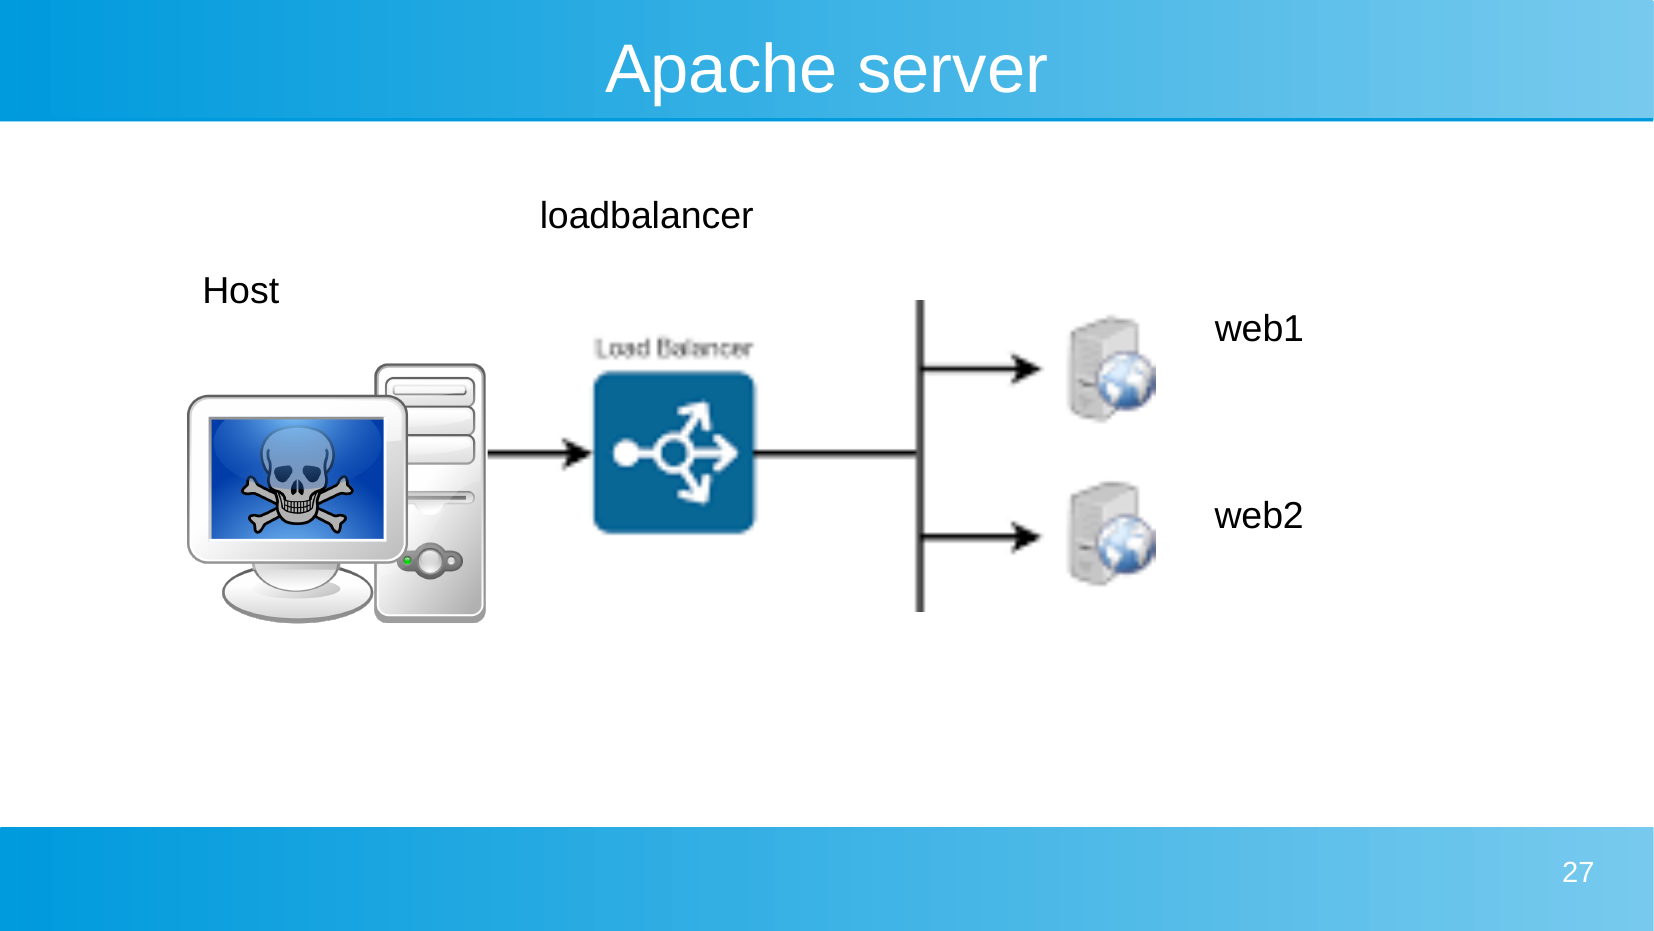

# Apache server
loadbalancer
Host
web1
web2
27